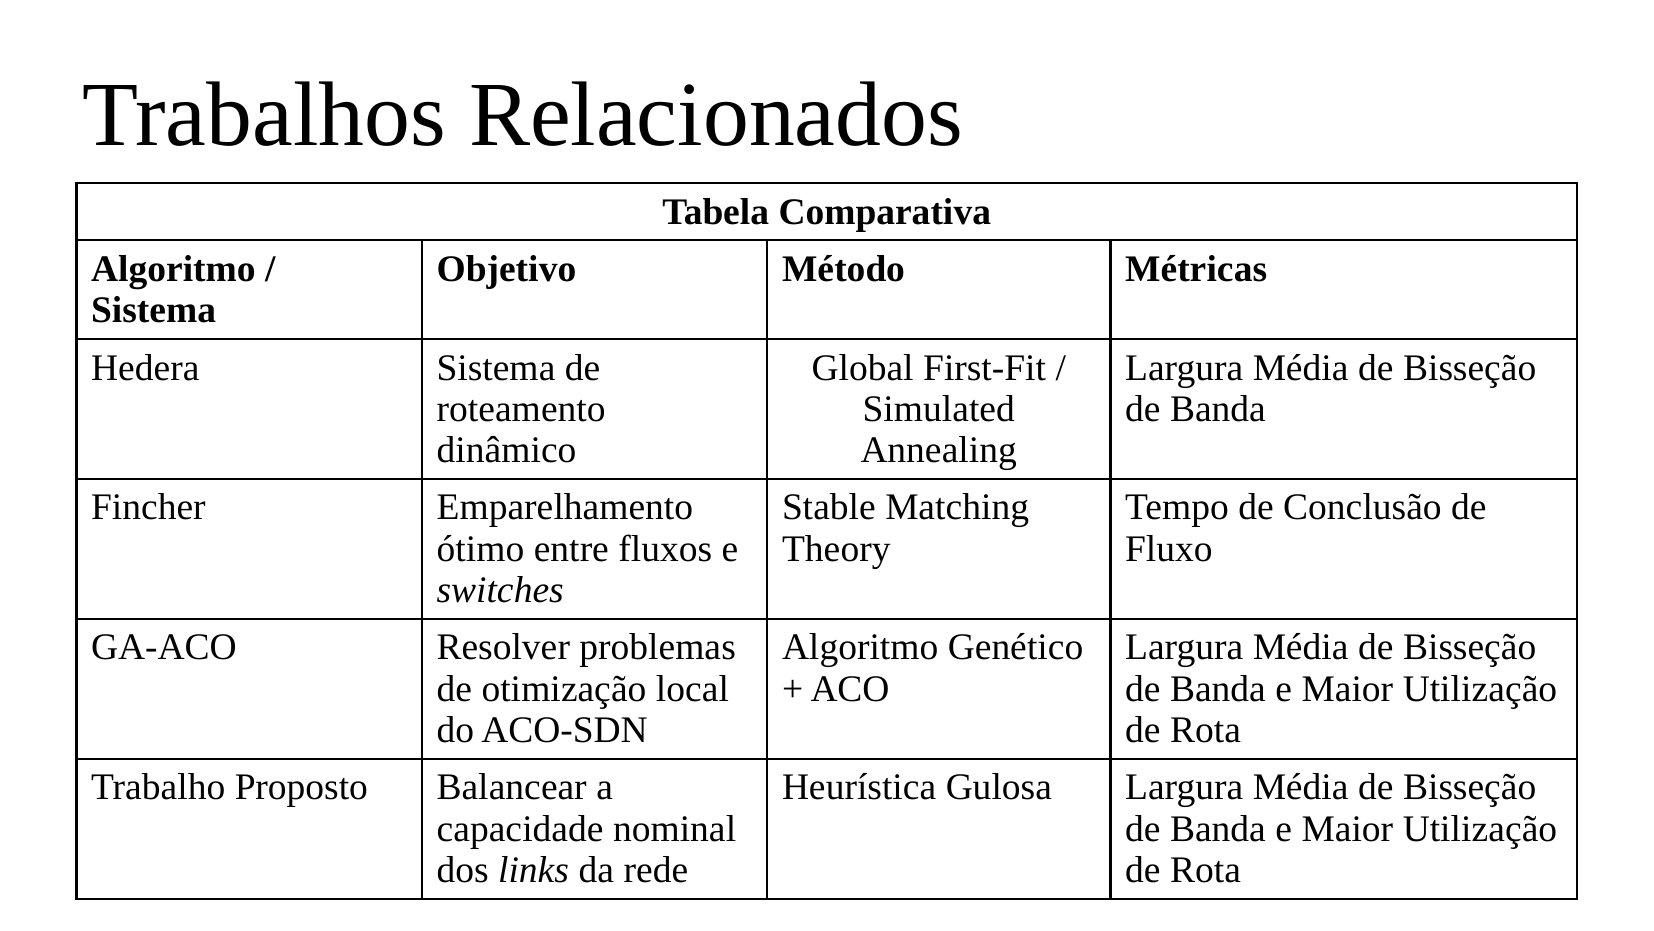

# Trabalhos Relacionados
| Tabela Comparativa | | | |
| --- | --- | --- | --- |
| Algoritmo / Sistema | Objetivo | Método | Métricas |
| Hedera | Sistema de roteamento dinâmico | Global First-Fit / Simulated Annealing | Largura Média de Bisseção de Banda |
| Fincher | Emparelhamento ótimo entre fluxos e switches | Stable Matching Theory | Tempo de Conclusão de Fluxo |
| GA-ACO | Resolver problemas de otimização local do ACO-SDN | Algoritmo Genético + ACO | Largura Média de Bisseção de Banda e Maior Utilização de Rota |
| Trabalho Proposto | Balancear a capacidade nominal dos links da rede | Heurística Gulosa | Largura Média de Bisseção de Banda e Maior Utilização de Rota |